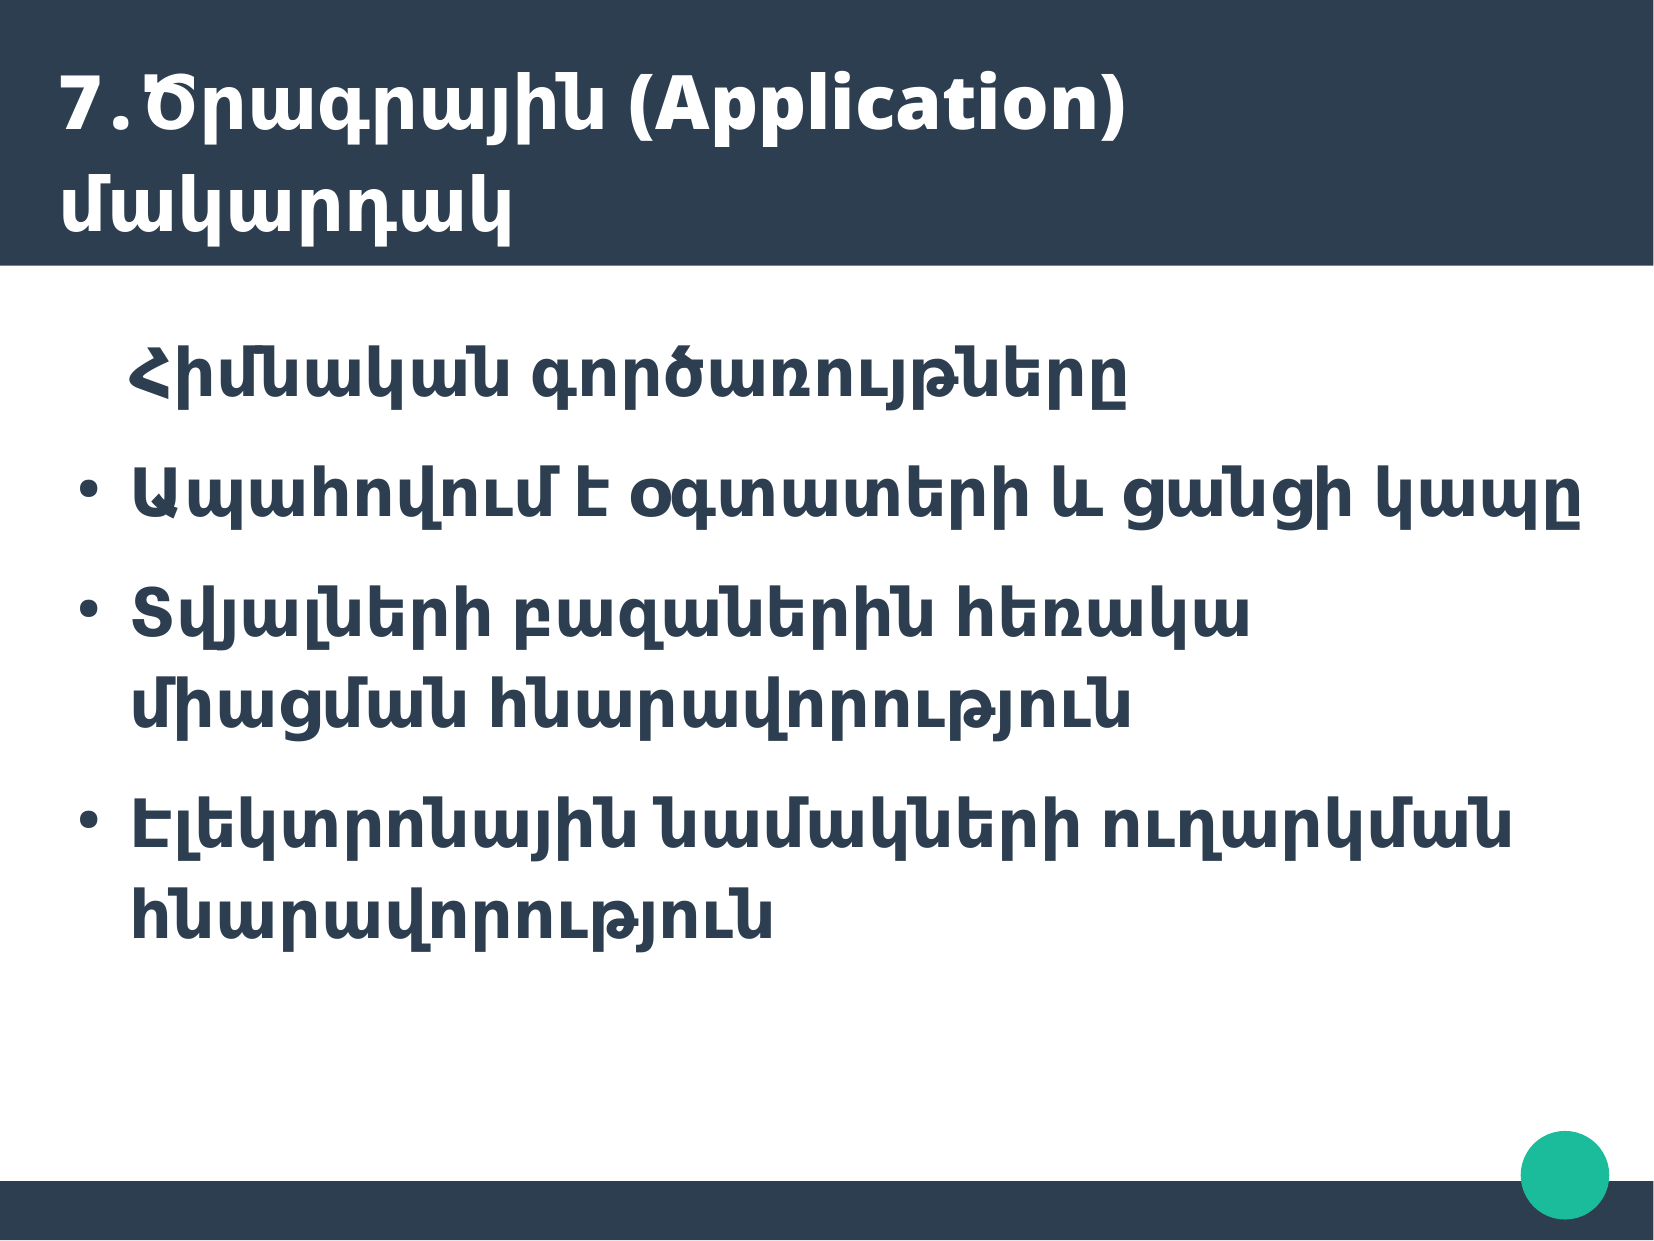

# 7․Ծրագրային (Application) մակարդակ
Հիմնական գործառույթները
Ապահովում է օգտատերի և ցանցի կապը
Տվյալների բազաներին հեռակա միացման հնարավորություն
Էլեկտրոնային նամակների ուղարկման հնարավորություն